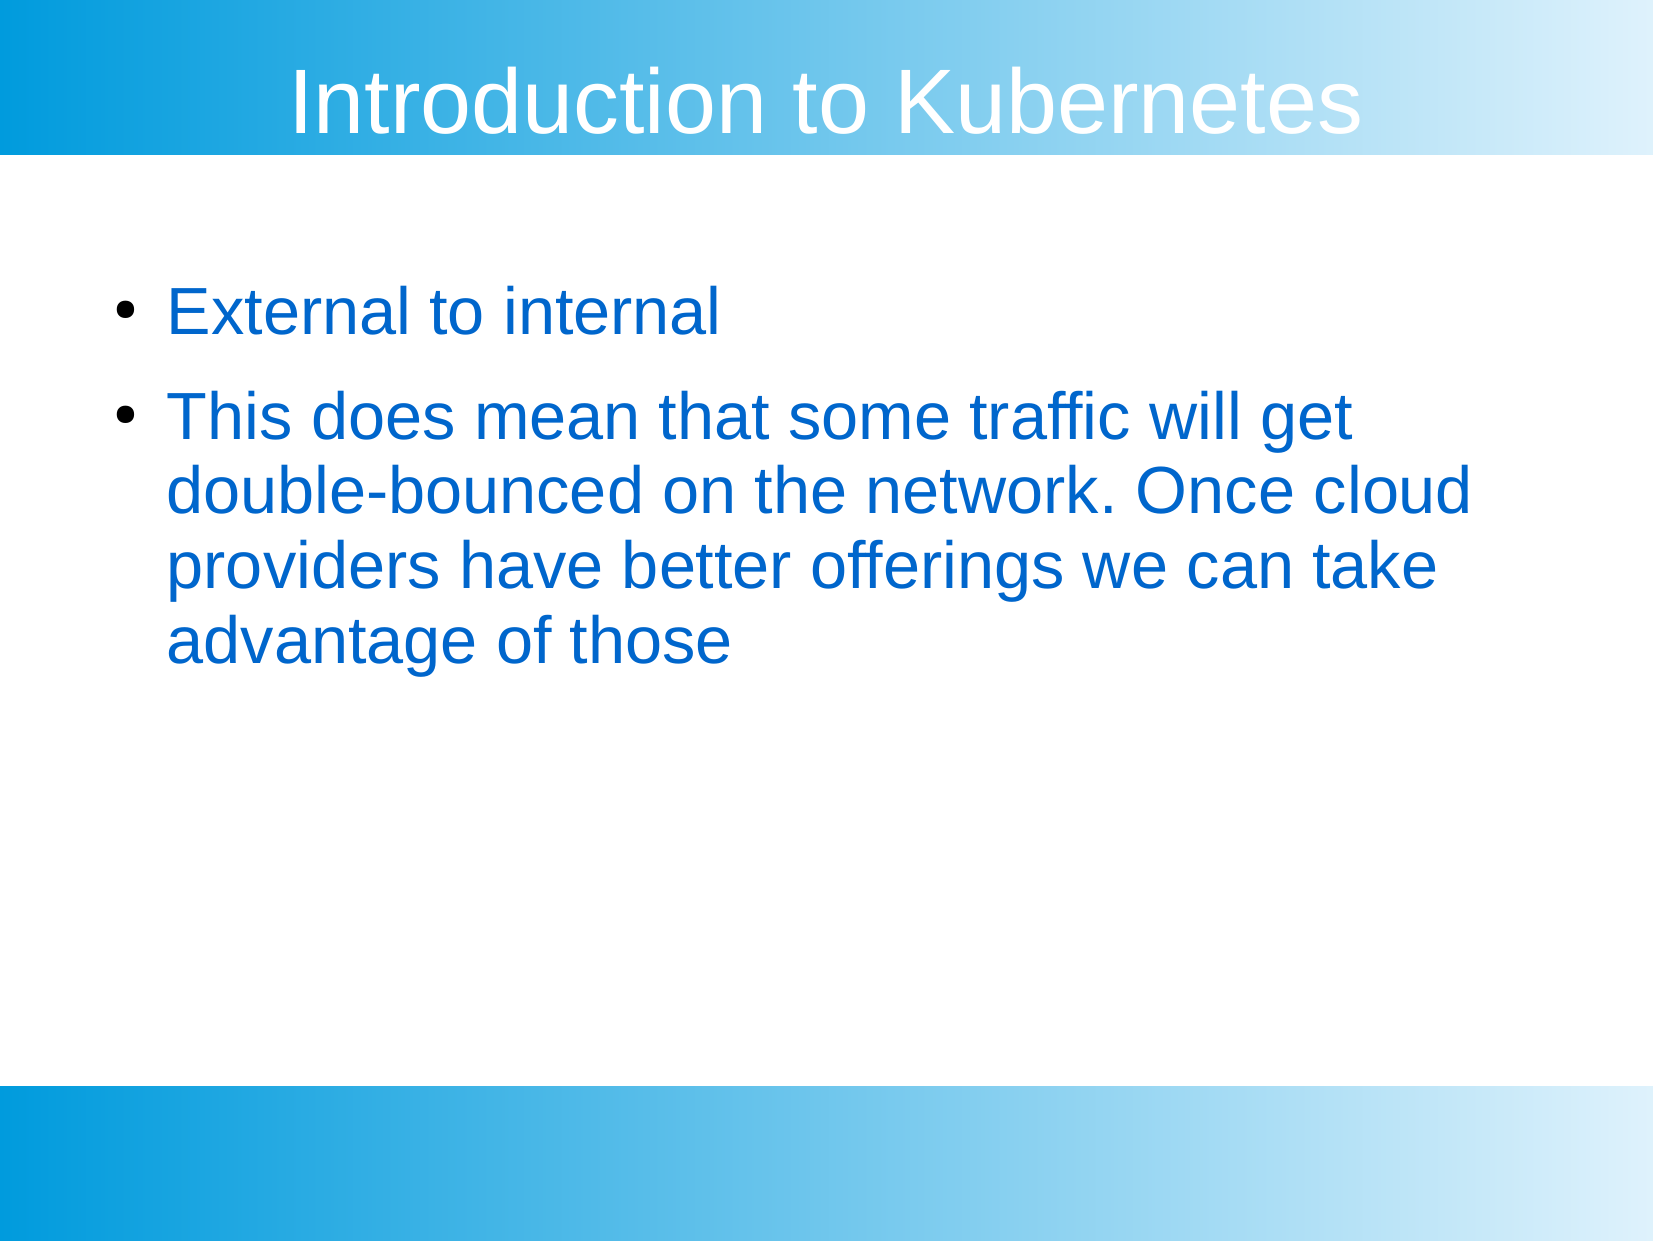

# Introduction to Kubernetes
External to internal
This does mean that some traffic will get double-bounced on the network. Once cloud providers have better offerings we can take advantage of those